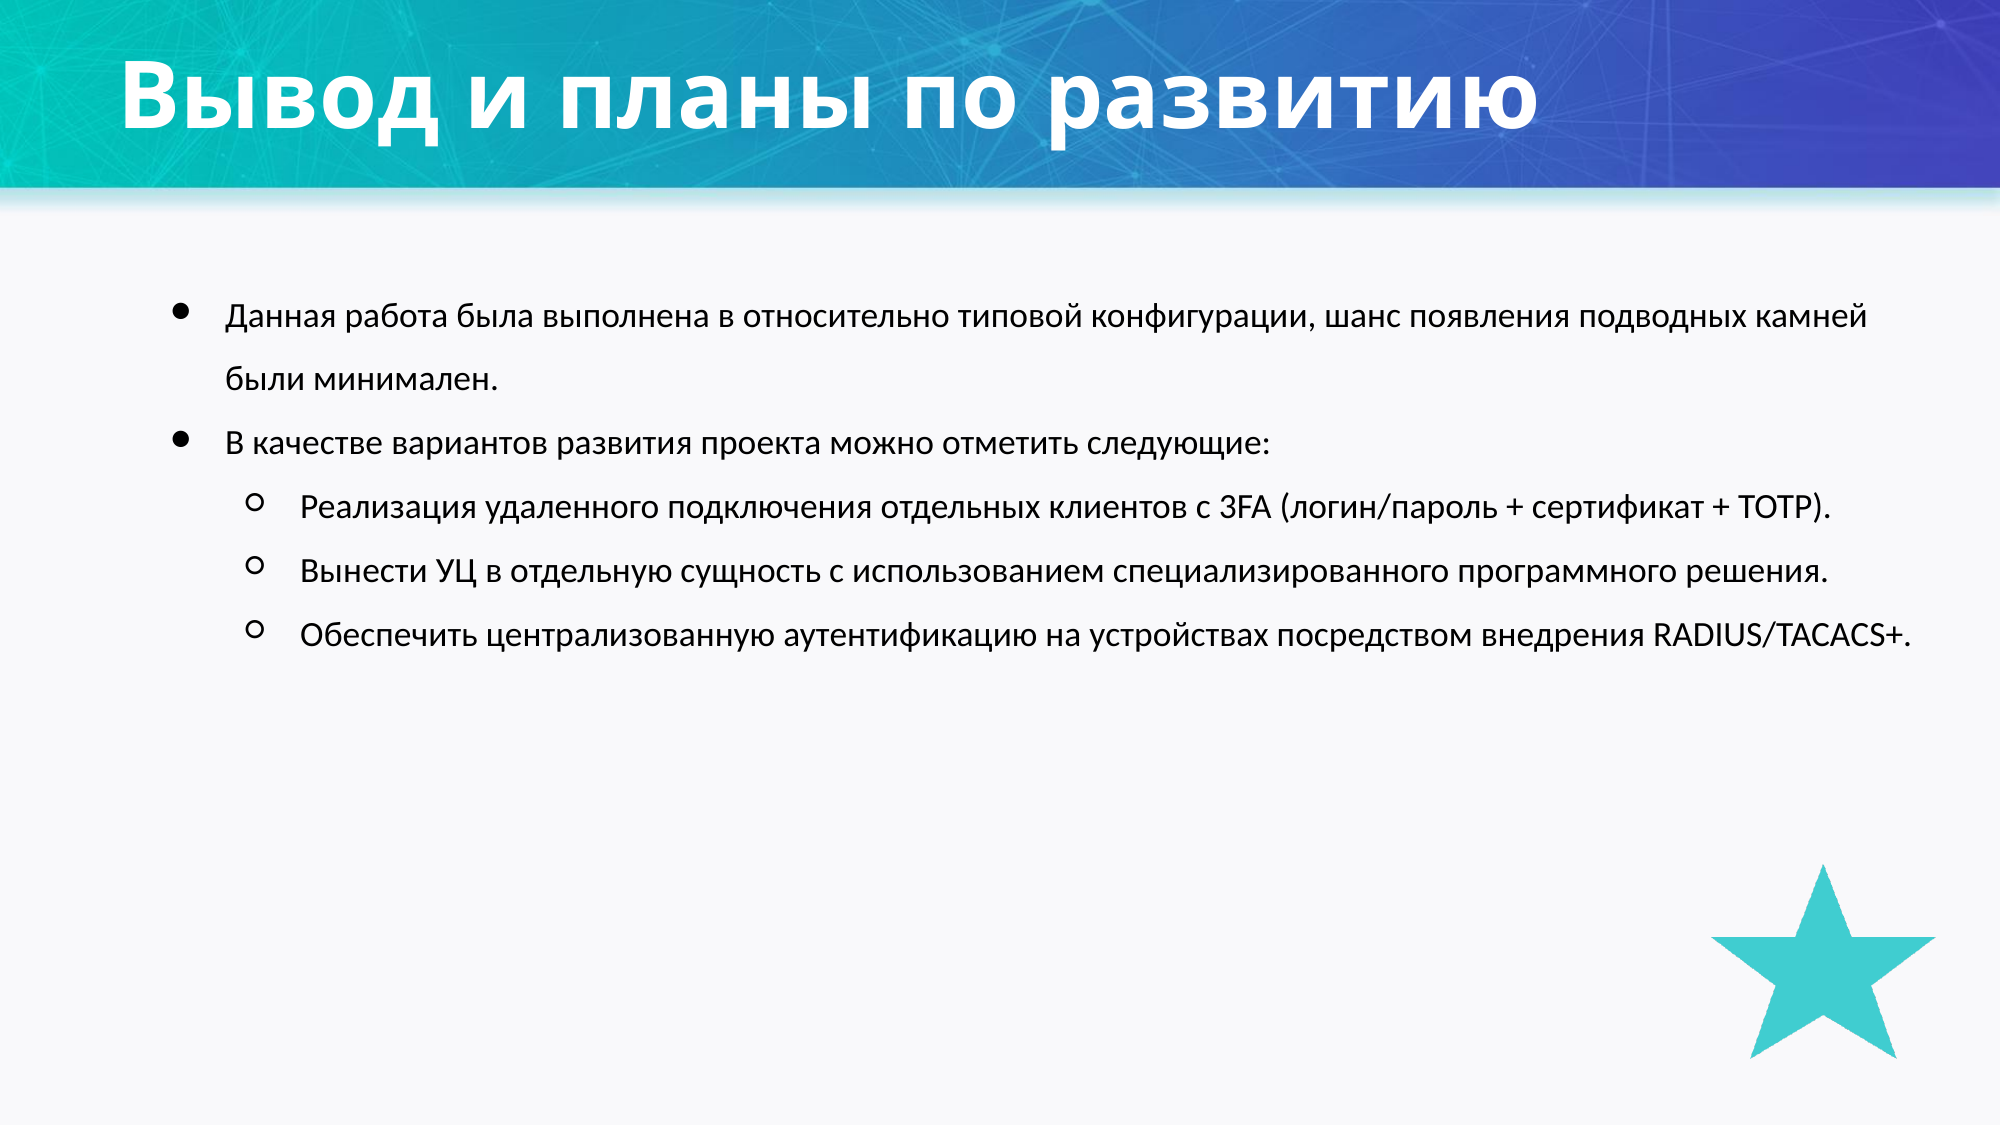

Вывод и планы по развитию
Данная работа была выполнена в относительно типовой конфигурации, шанс появления подводных камней были минимален.
В качестве вариантов развития проекта можно отметить следующие:
Реализация удаленного подключения отдельных клиентов с 3FA (логин/пароль + сертификат + TOTP).
Вынести УЦ в отдельную сущность с использованием специализированного программного решения.
Обеспечить централизованную аутентификацию на устройствах посредством внедрения RADIUS/TACACS+.